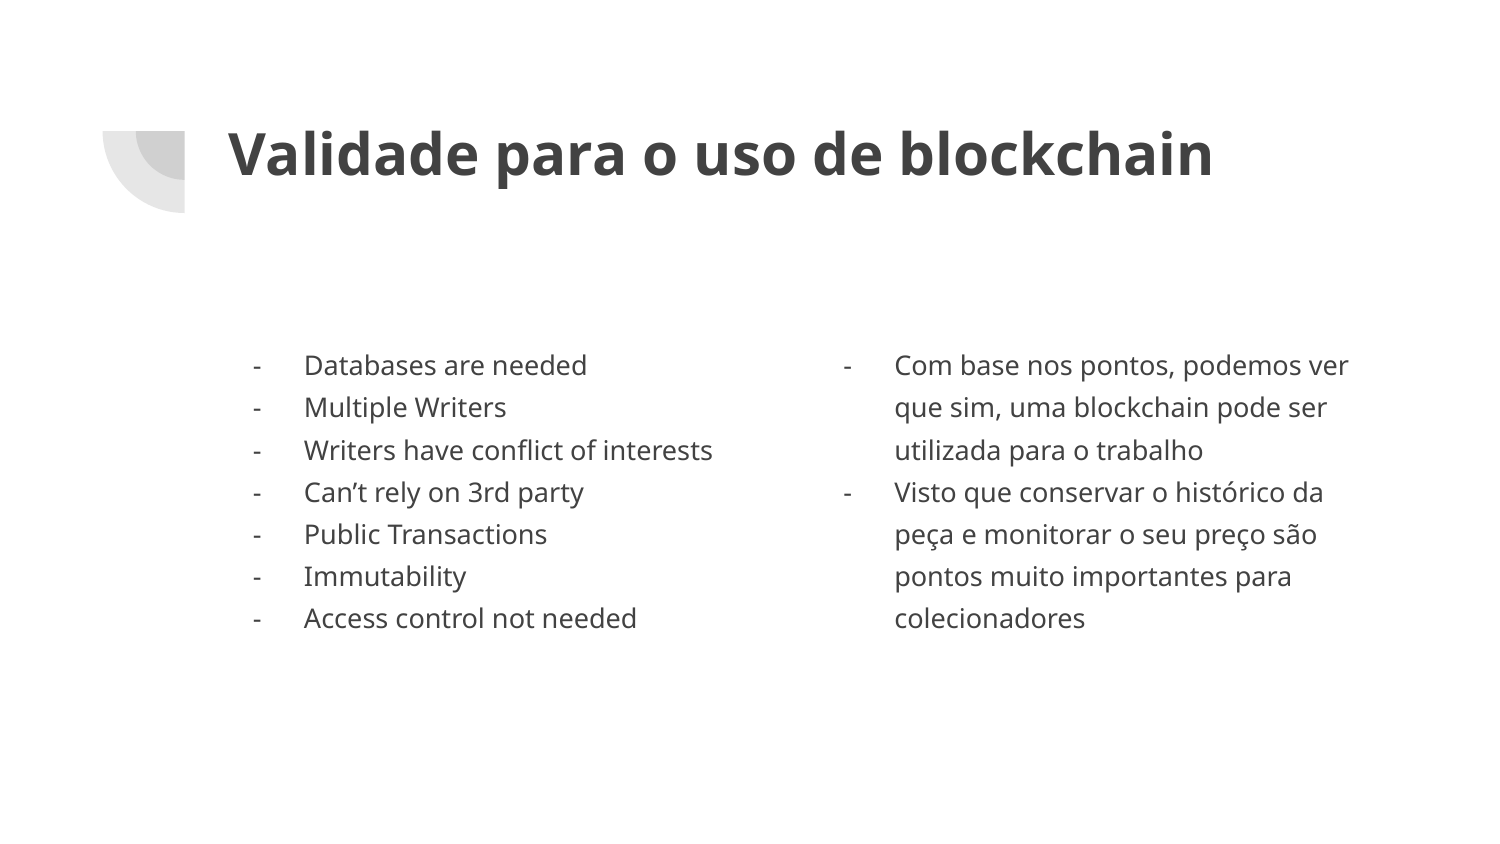

# Validade para o uso de blockchain
Databases are needed
Multiple Writers
Writers have conflict of interests
Can’t rely on 3rd party
Public Transactions
Immutability
Access control not needed
Com base nos pontos, podemos ver que sim, uma blockchain pode ser utilizada para o trabalho
Visto que conservar o histórico da peça e monitorar o seu preço são pontos muito importantes para colecionadores